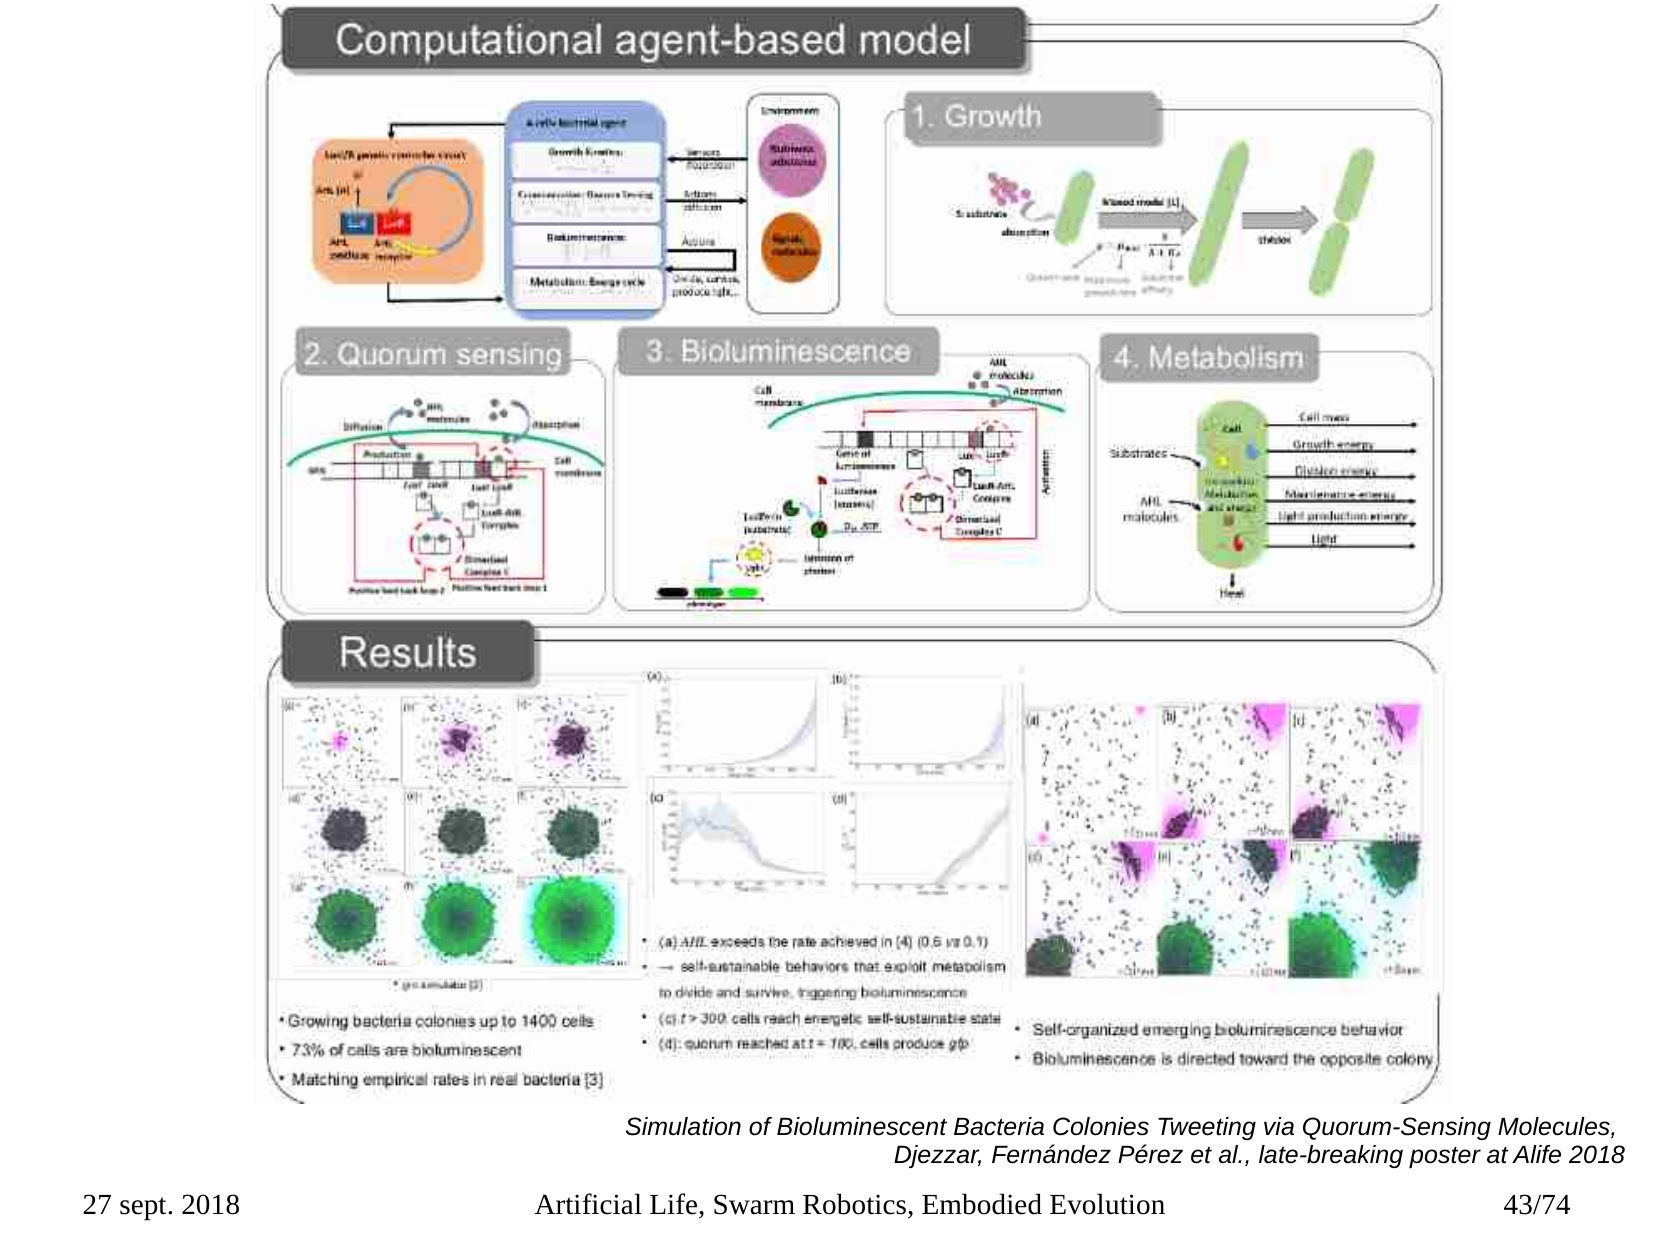

Simulation of Bioluminescent Bacteria Colonies Tweeting via Quorum-Sensing Molecules,
Djezzar, Fernández Pérez et al., late-breaking poster at Alife 2018
27 sept. 2018
Artificial Life, Swarm Robotics, Embodied Evolution
43